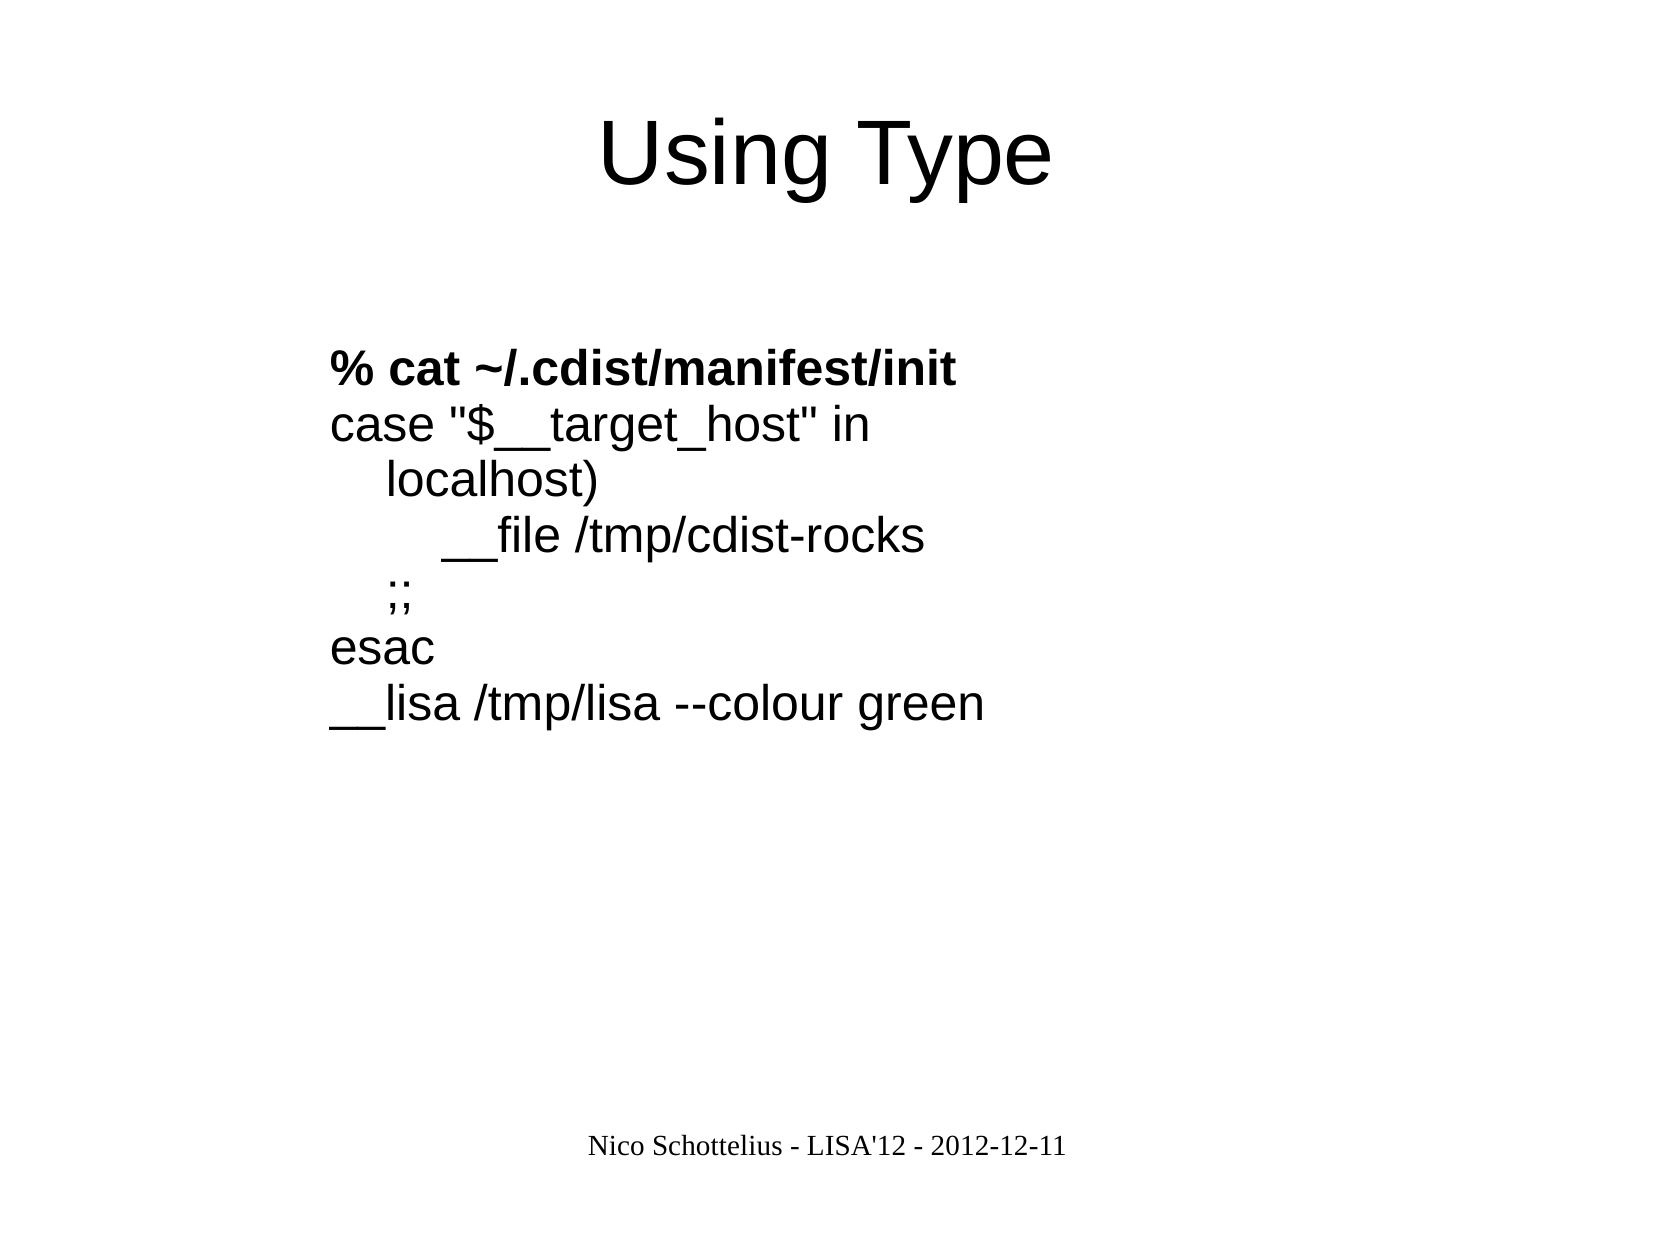

# Using Type
% cat ~/.cdist/manifest/init
case "$__target_host" in
 localhost)
 __file /tmp/cdist-rocks
 ;;
esac
__lisa /tmp/lisa --colour green
Nico Schottelius - LISA'12 - 2012-12-11